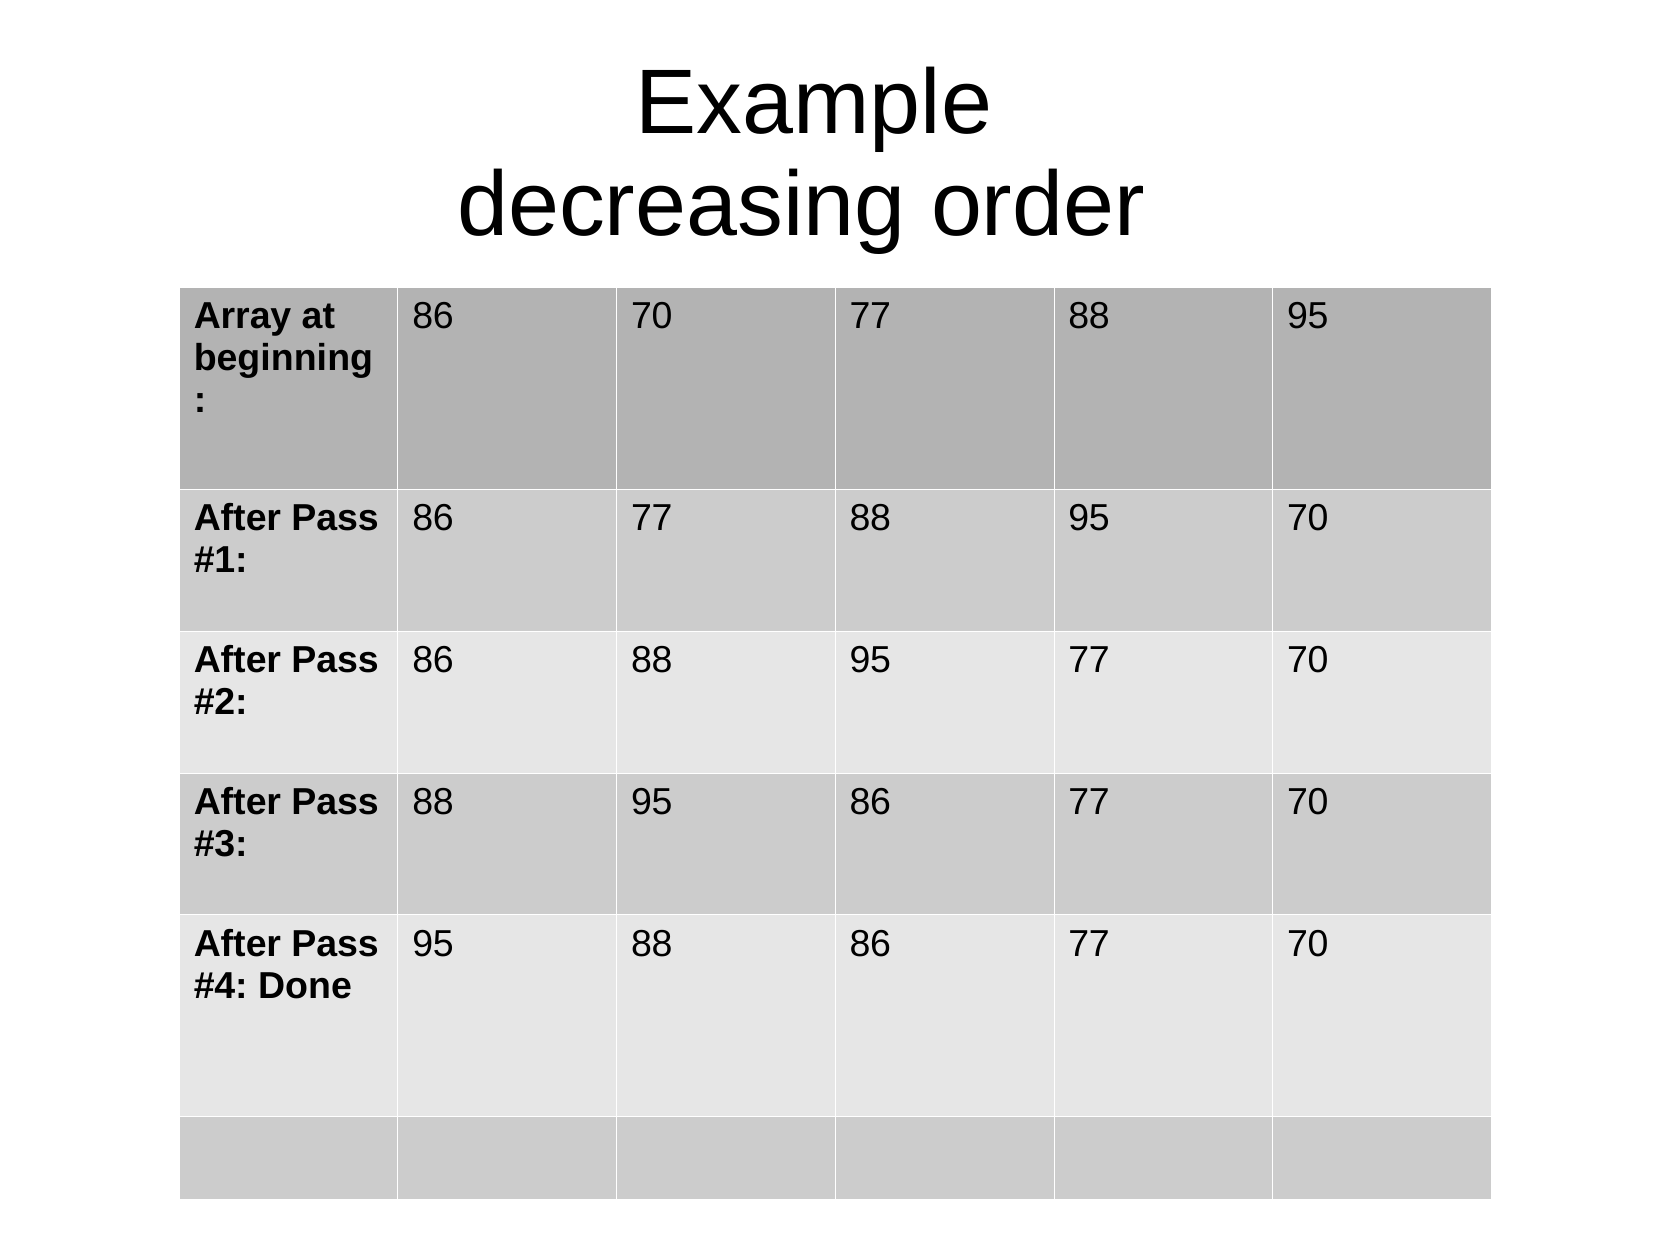

# Example decreasing order
| Array at beginning: | 86 | 70 | 77 | 88 | 95 |
| --- | --- | --- | --- | --- | --- |
| After Pass #1: | 86 | 77 | 88 | 95 | 70 |
| After Pass #2: | 86 | 88 | 95 | 77 | 70 |
| After Pass #3: | 88 | 95 | 86 | 77 | 70 |
| After Pass #4: Done | 95 | 88 | 86 | 77 | 70 |
| | | | | | |